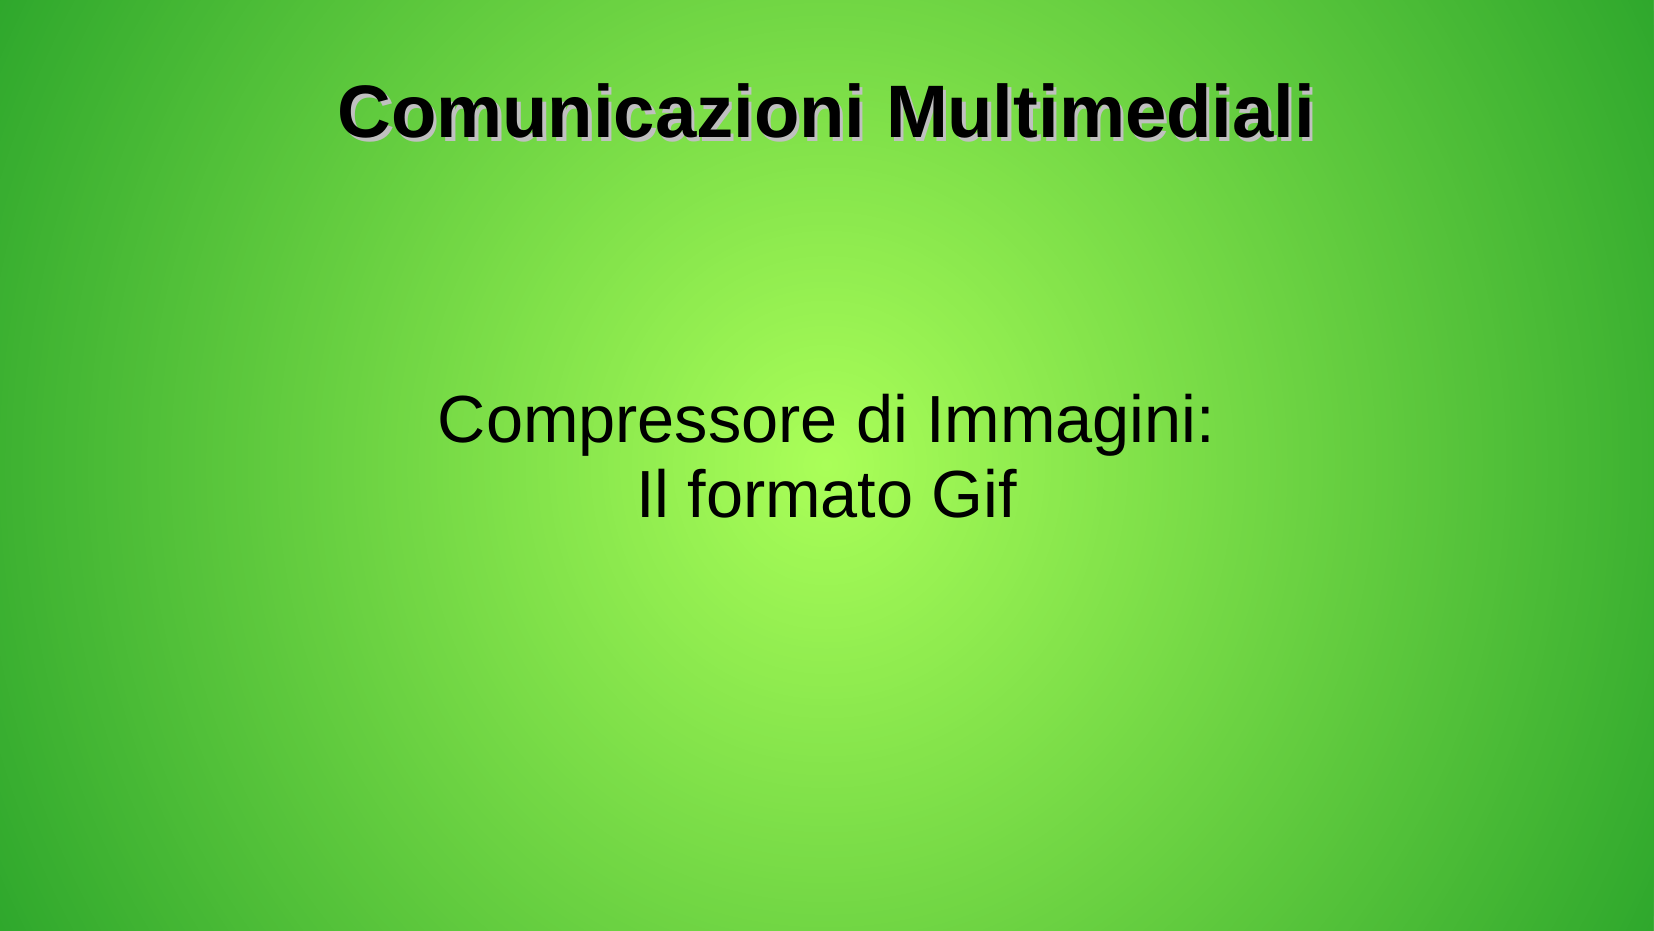

# Comunicazioni Multimediali
Compressore di Immagini:
Il formato Gif